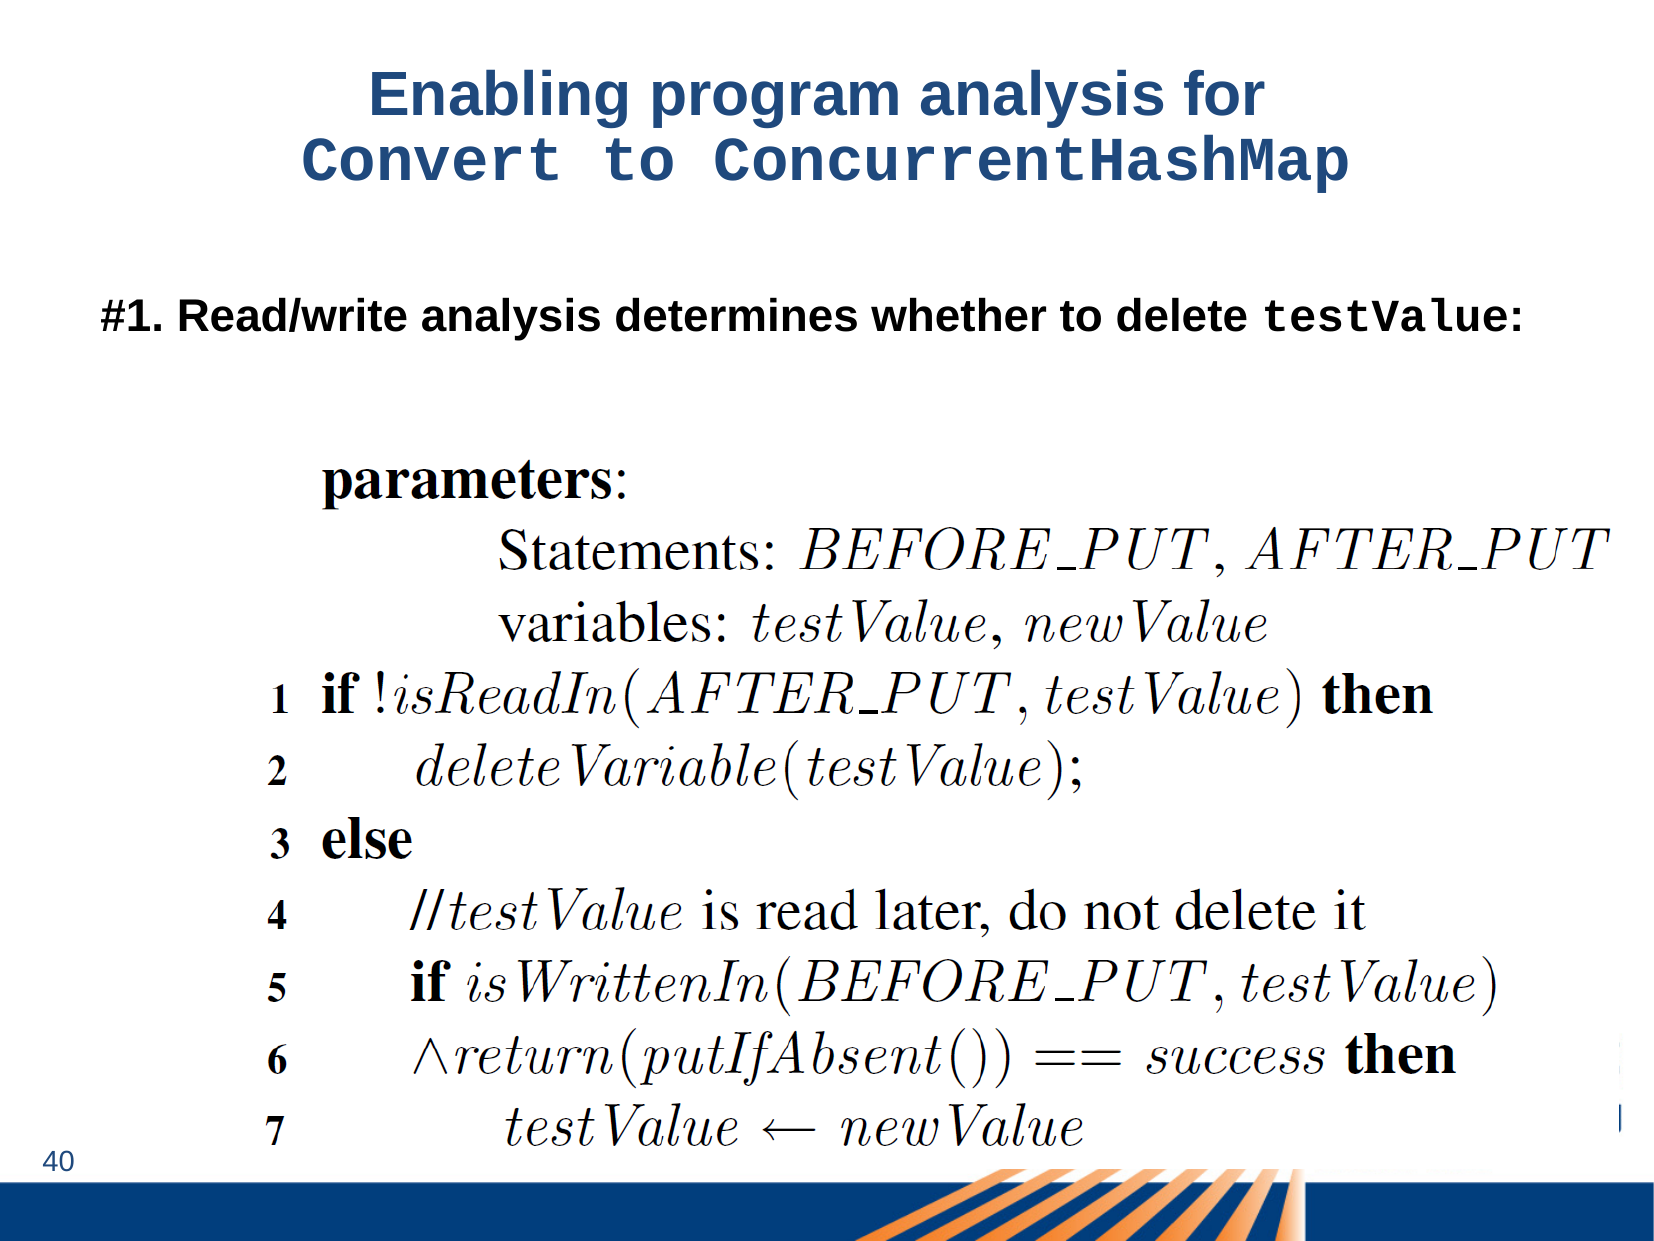

# Enabling program analysis for Convert to ConcurrentHashMap
#1. Read/write analysis determines whether to delete testValue:
40